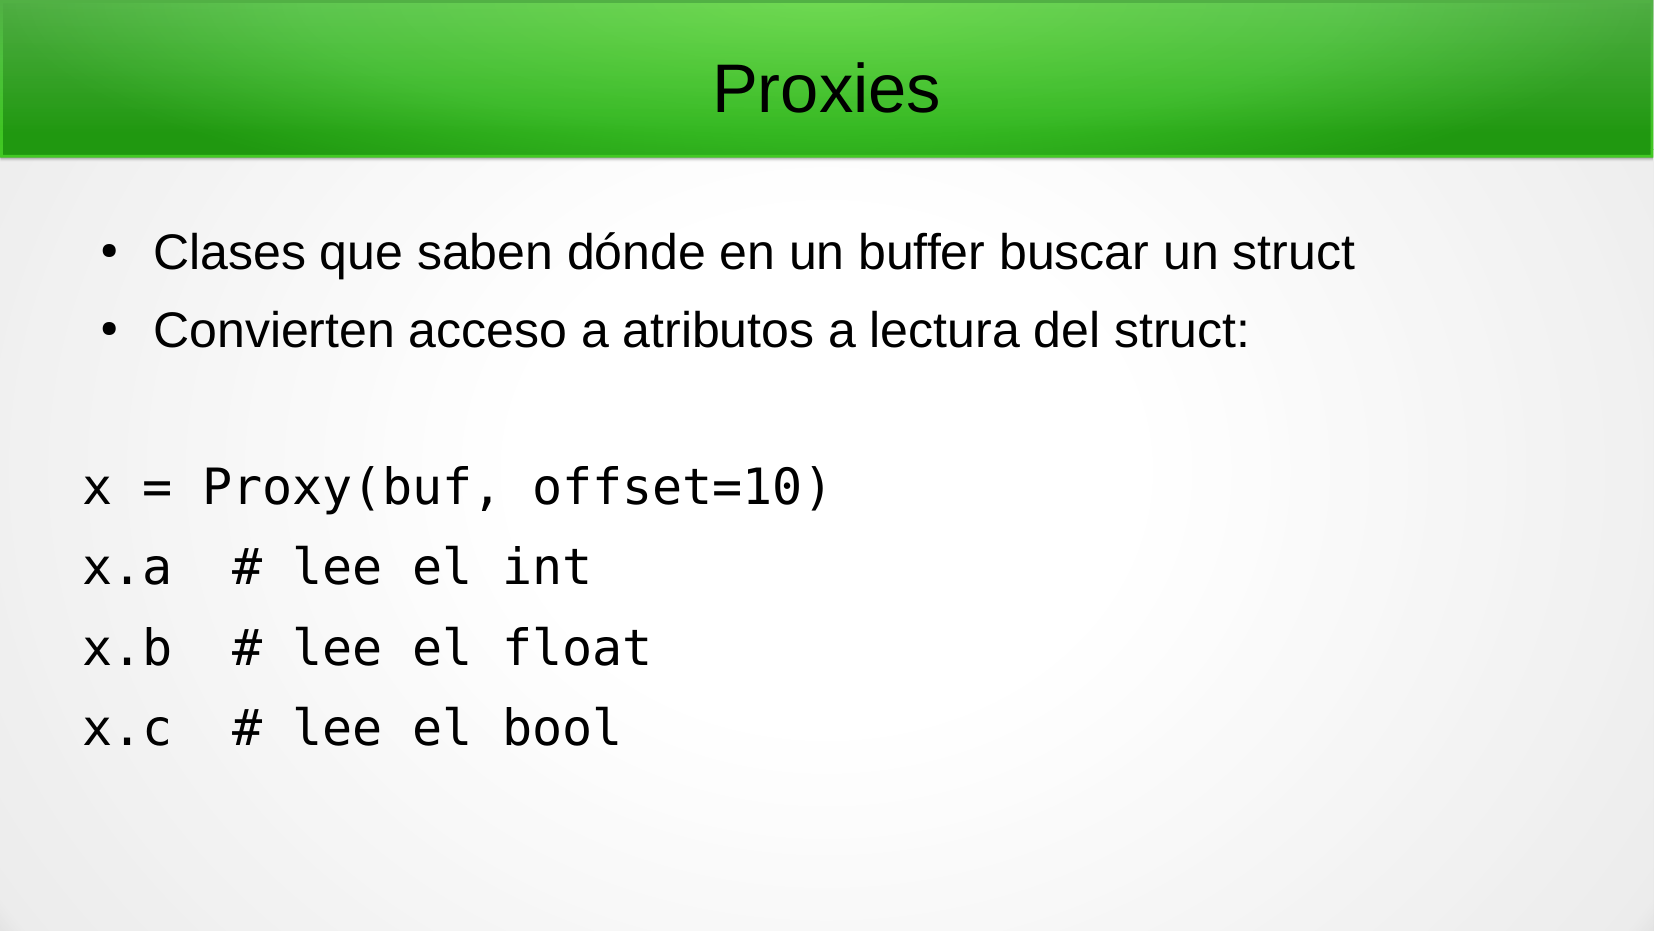

# Proxies
Clases que saben dónde en un buffer buscar un struct
Convierten acceso a atributos a lectura del struct:
x = Proxy(buf, offset=10)
x.a # lee el int
x.b # lee el float
x.c # lee el bool